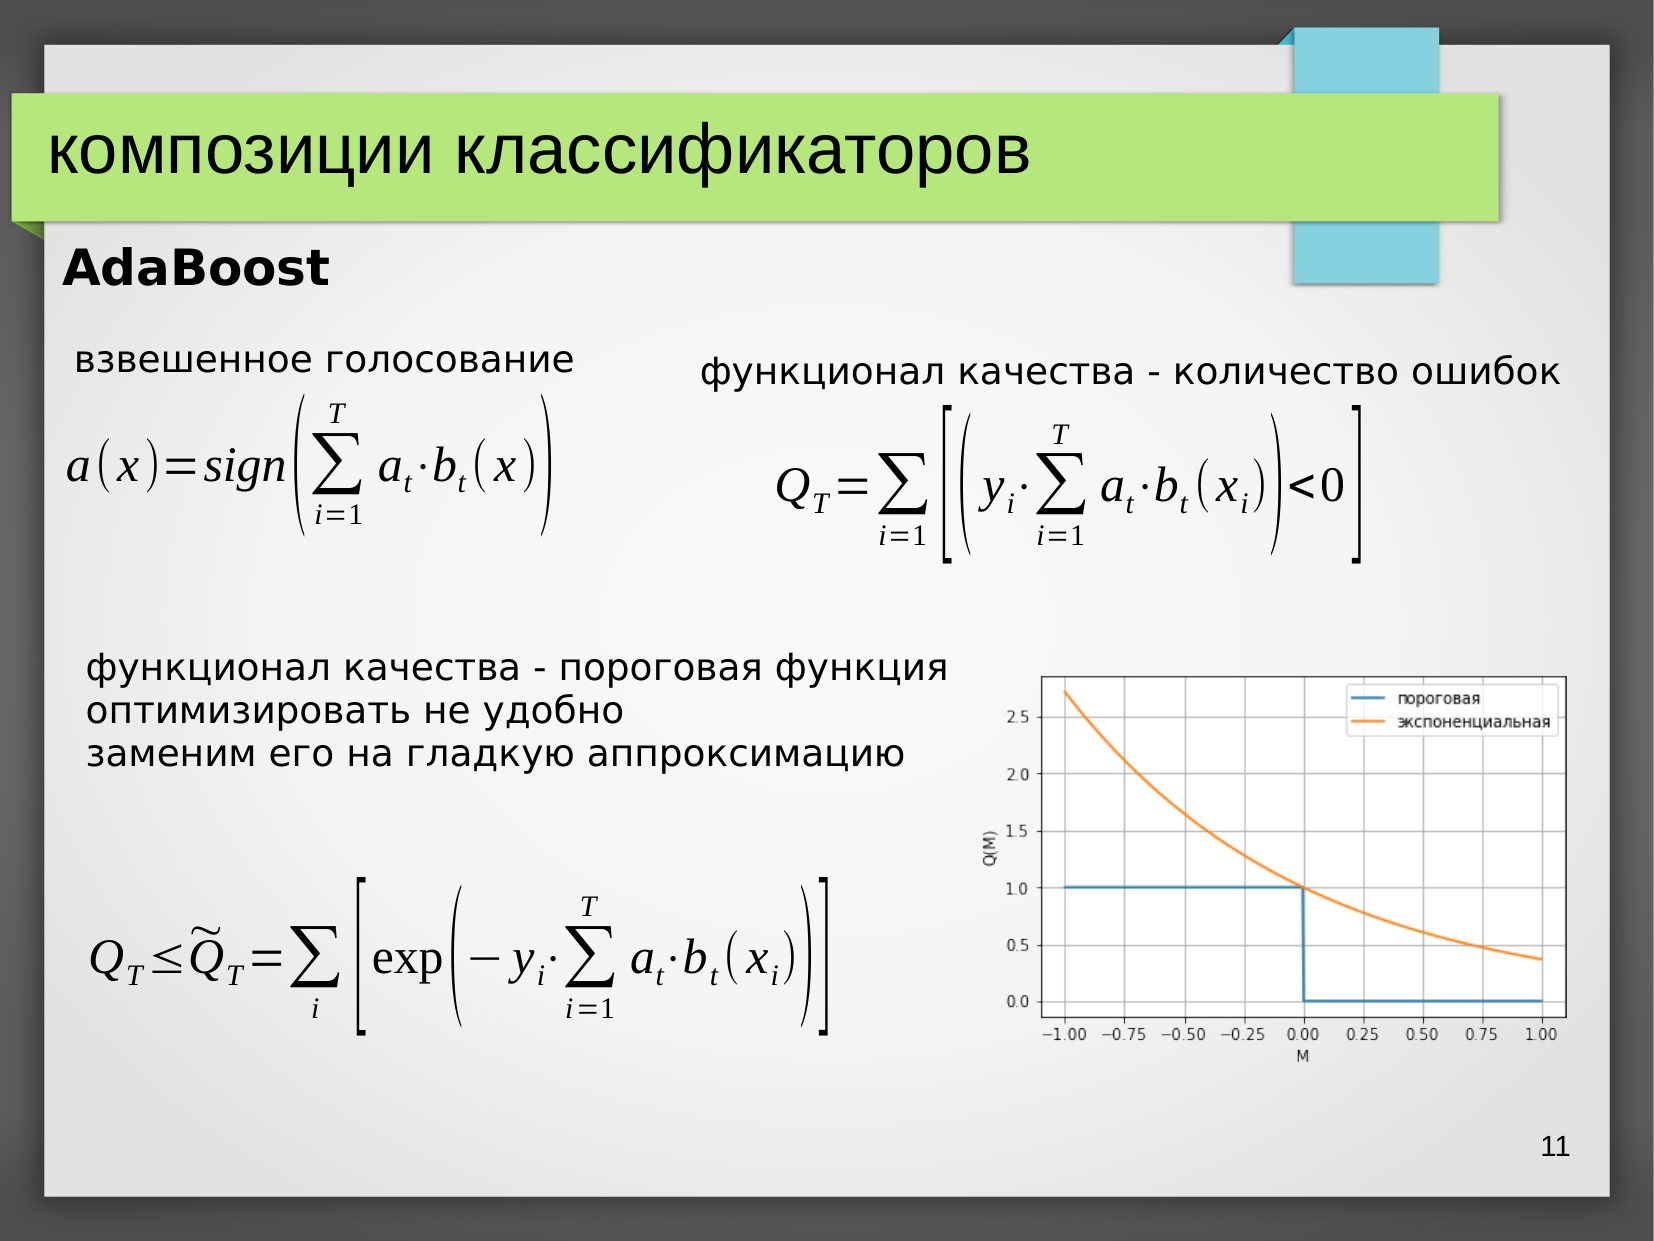

# композиции классификаторов
AdaBoost
взвешенное голосование
функционал качества - количество ошибок
функционал качества - пороговая функция
оптимизировать не удобно
заменим его на гладкую аппроксимацию
11